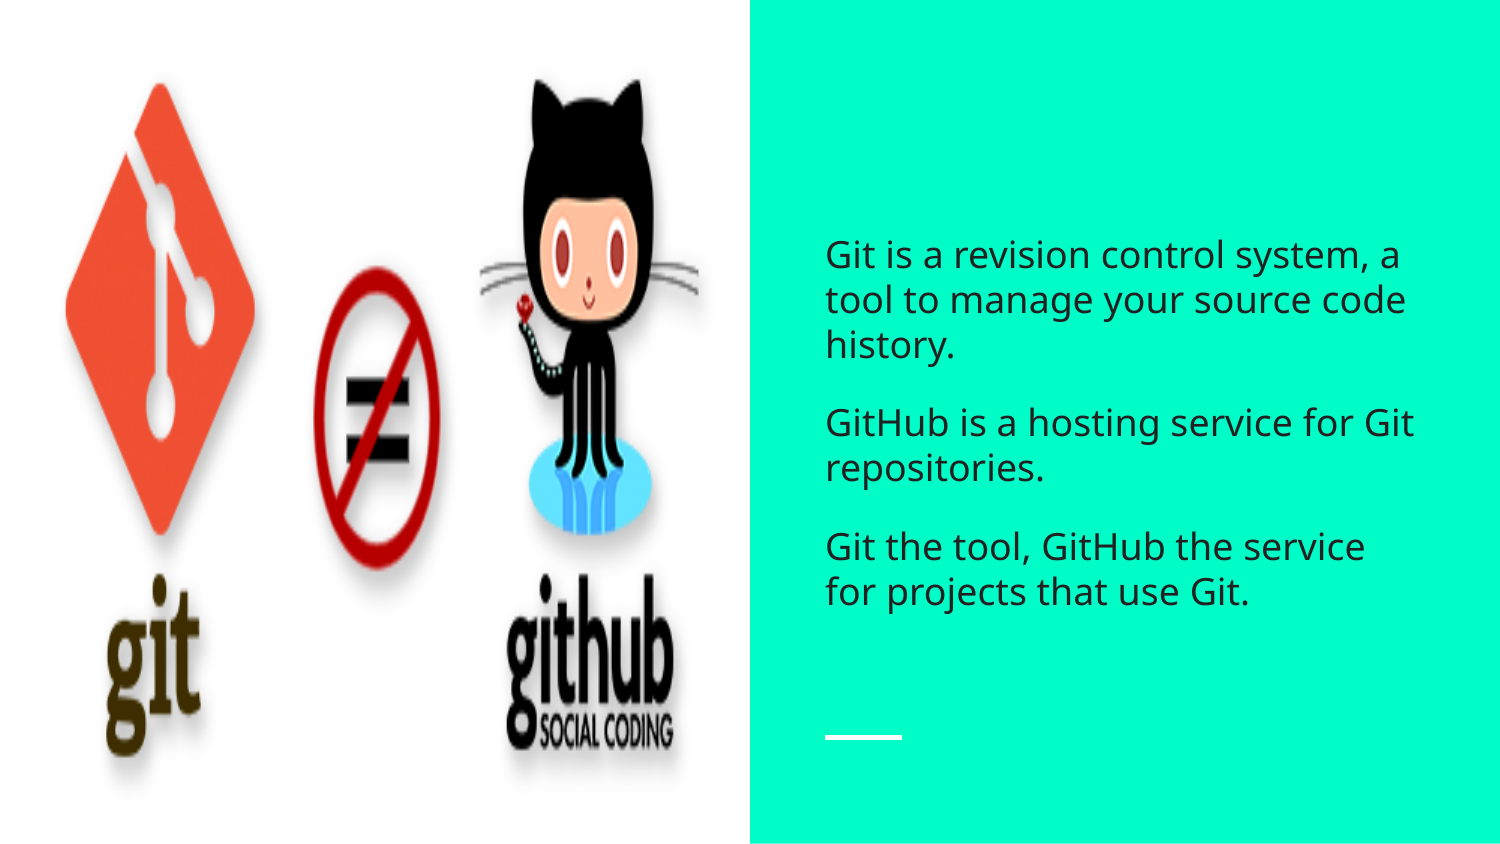

# Git is a revision control system, a tool to manage your source code history.
GitHub is a hosting service for Git repositories.
Git the tool, GitHub the service for projects that use Git.